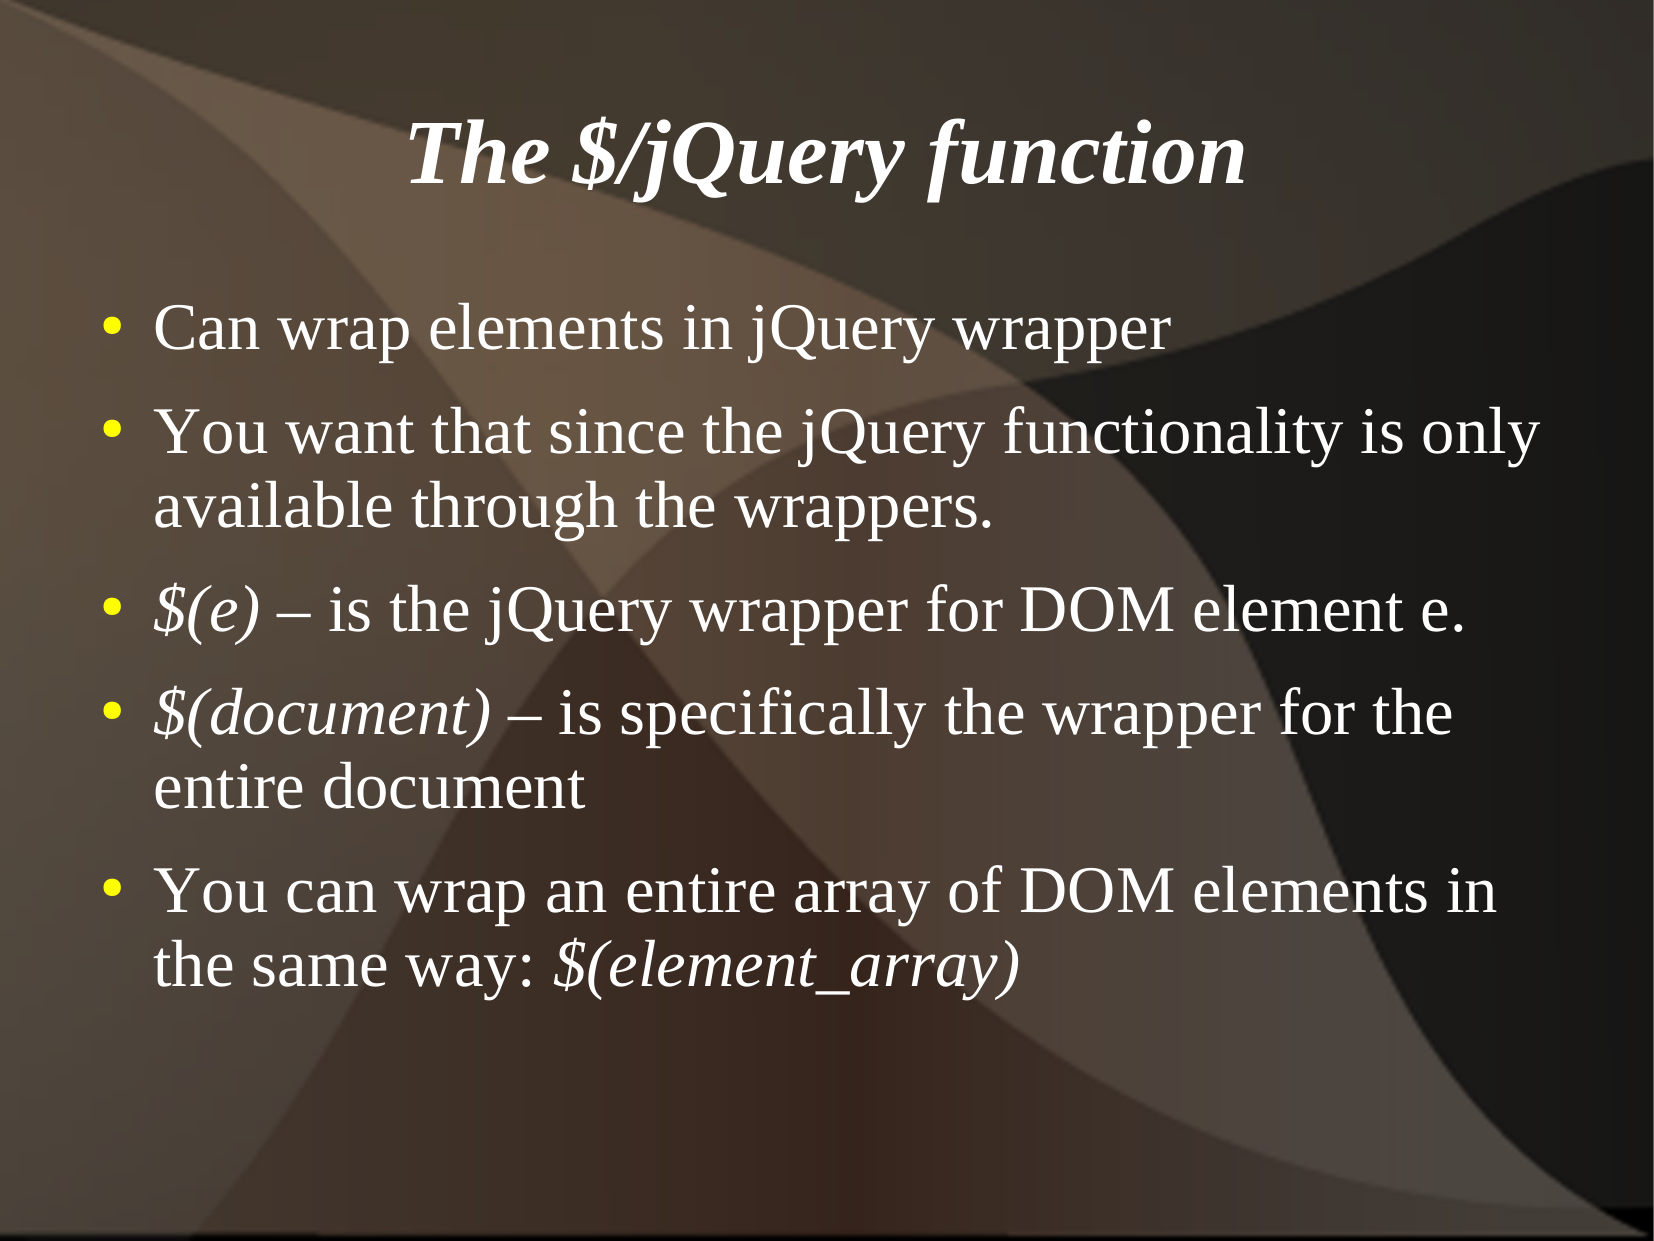

# The $/jQuery function
Can wrap elements in jQuery wrapper
You want that since the jQuery functionality is only available through the wrappers.
$(e) – is the jQuery wrapper for DOM element e.
$(document) – is specifically the wrapper for the entire document
You can wrap an entire array of DOM elements in the same way: $(element_array)